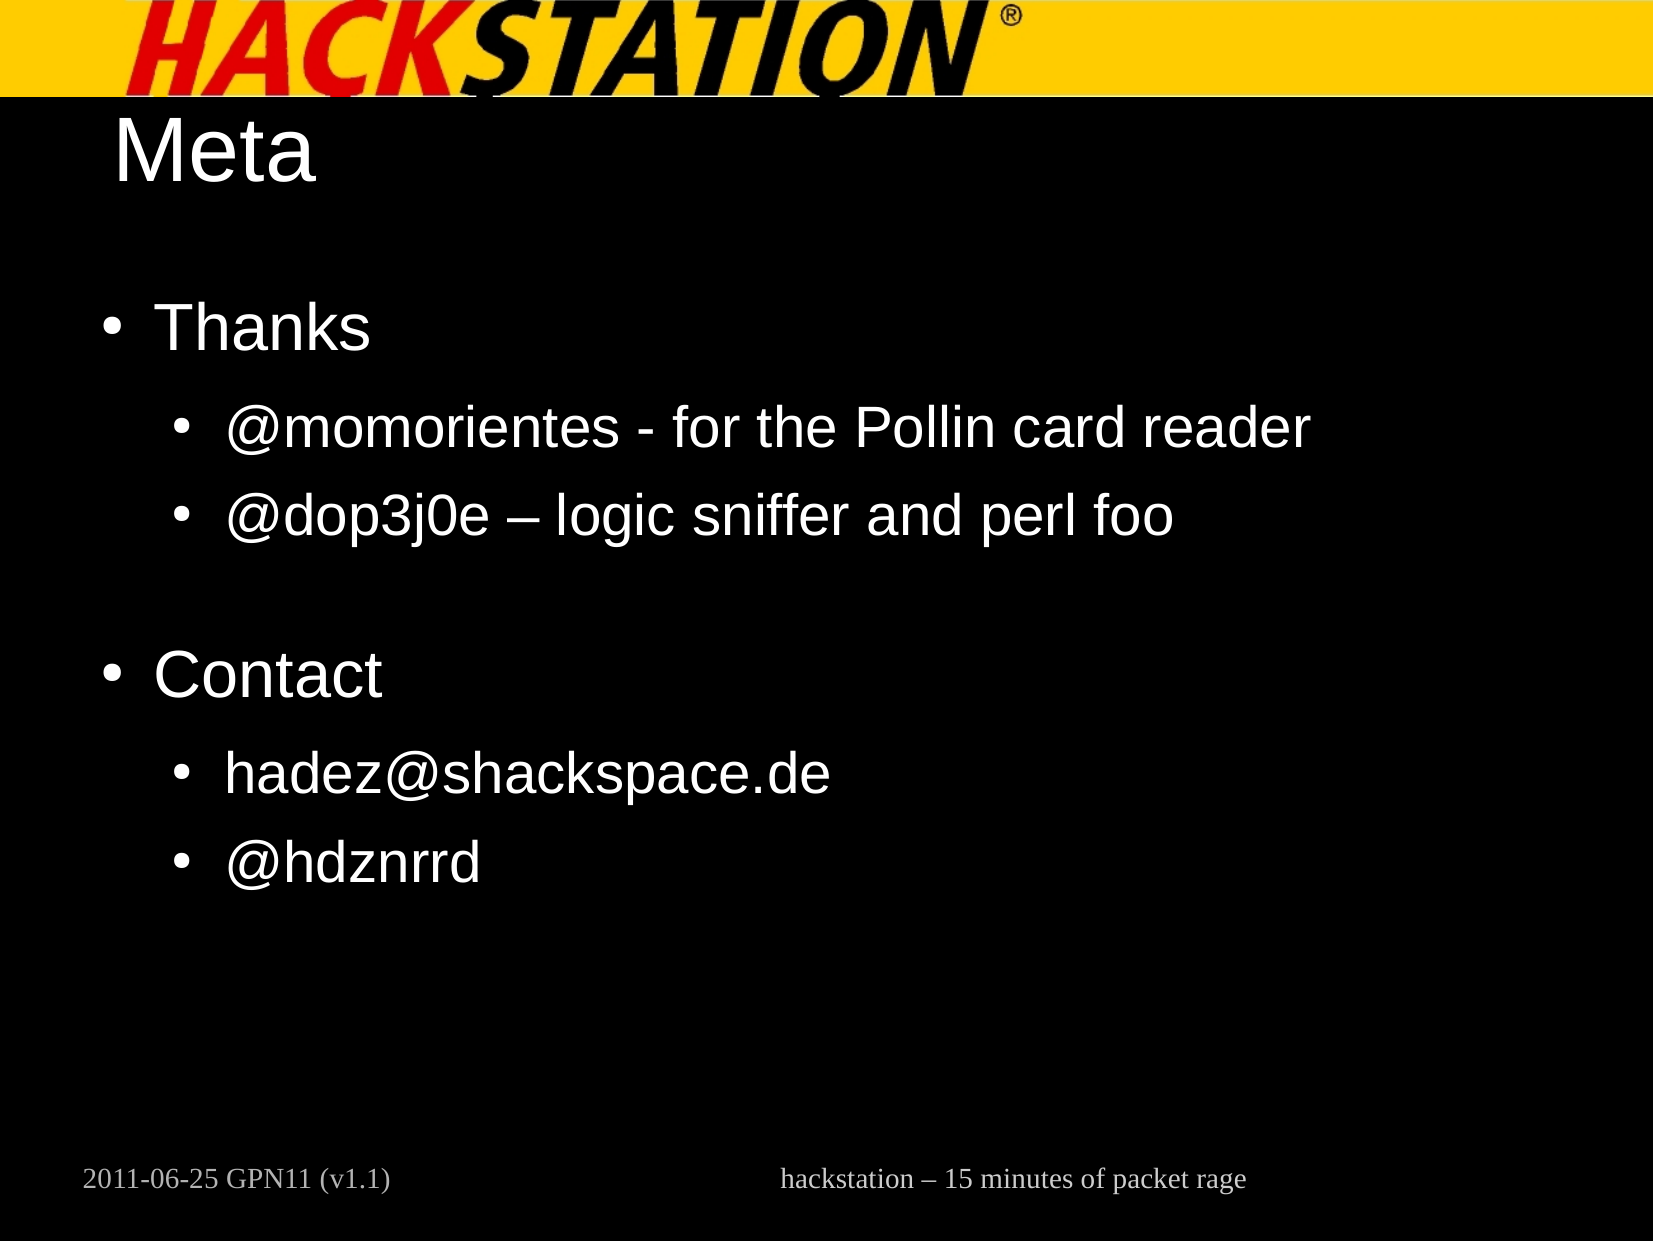

# Meta
Thanks
@momorientes - for the Pollin card reader
@dop3j0e – logic sniffer and perl foo
Contact
hadez@shackspace.de
@hdznrrd